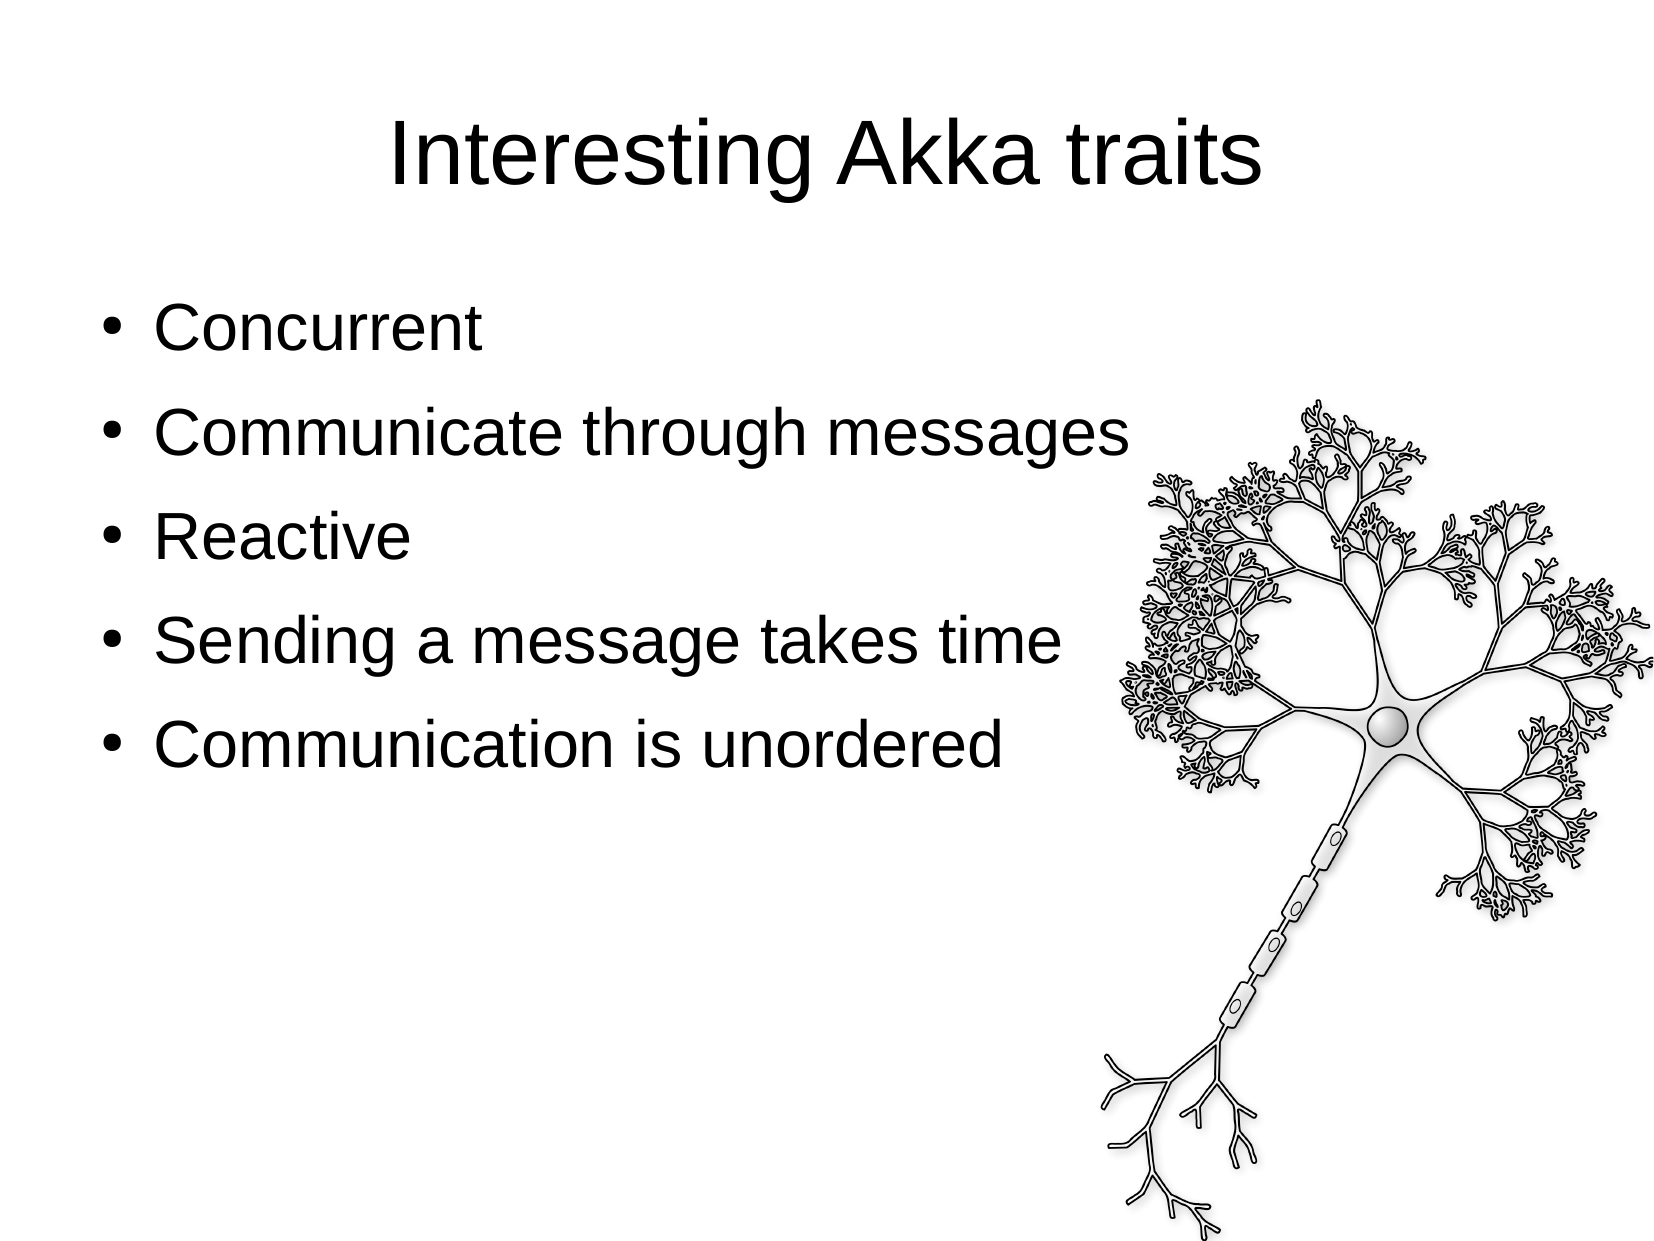

# Interesting Akka traits
Concurrent
Communicate through messages
Reactive
Sending a message takes time
Communication is unordered